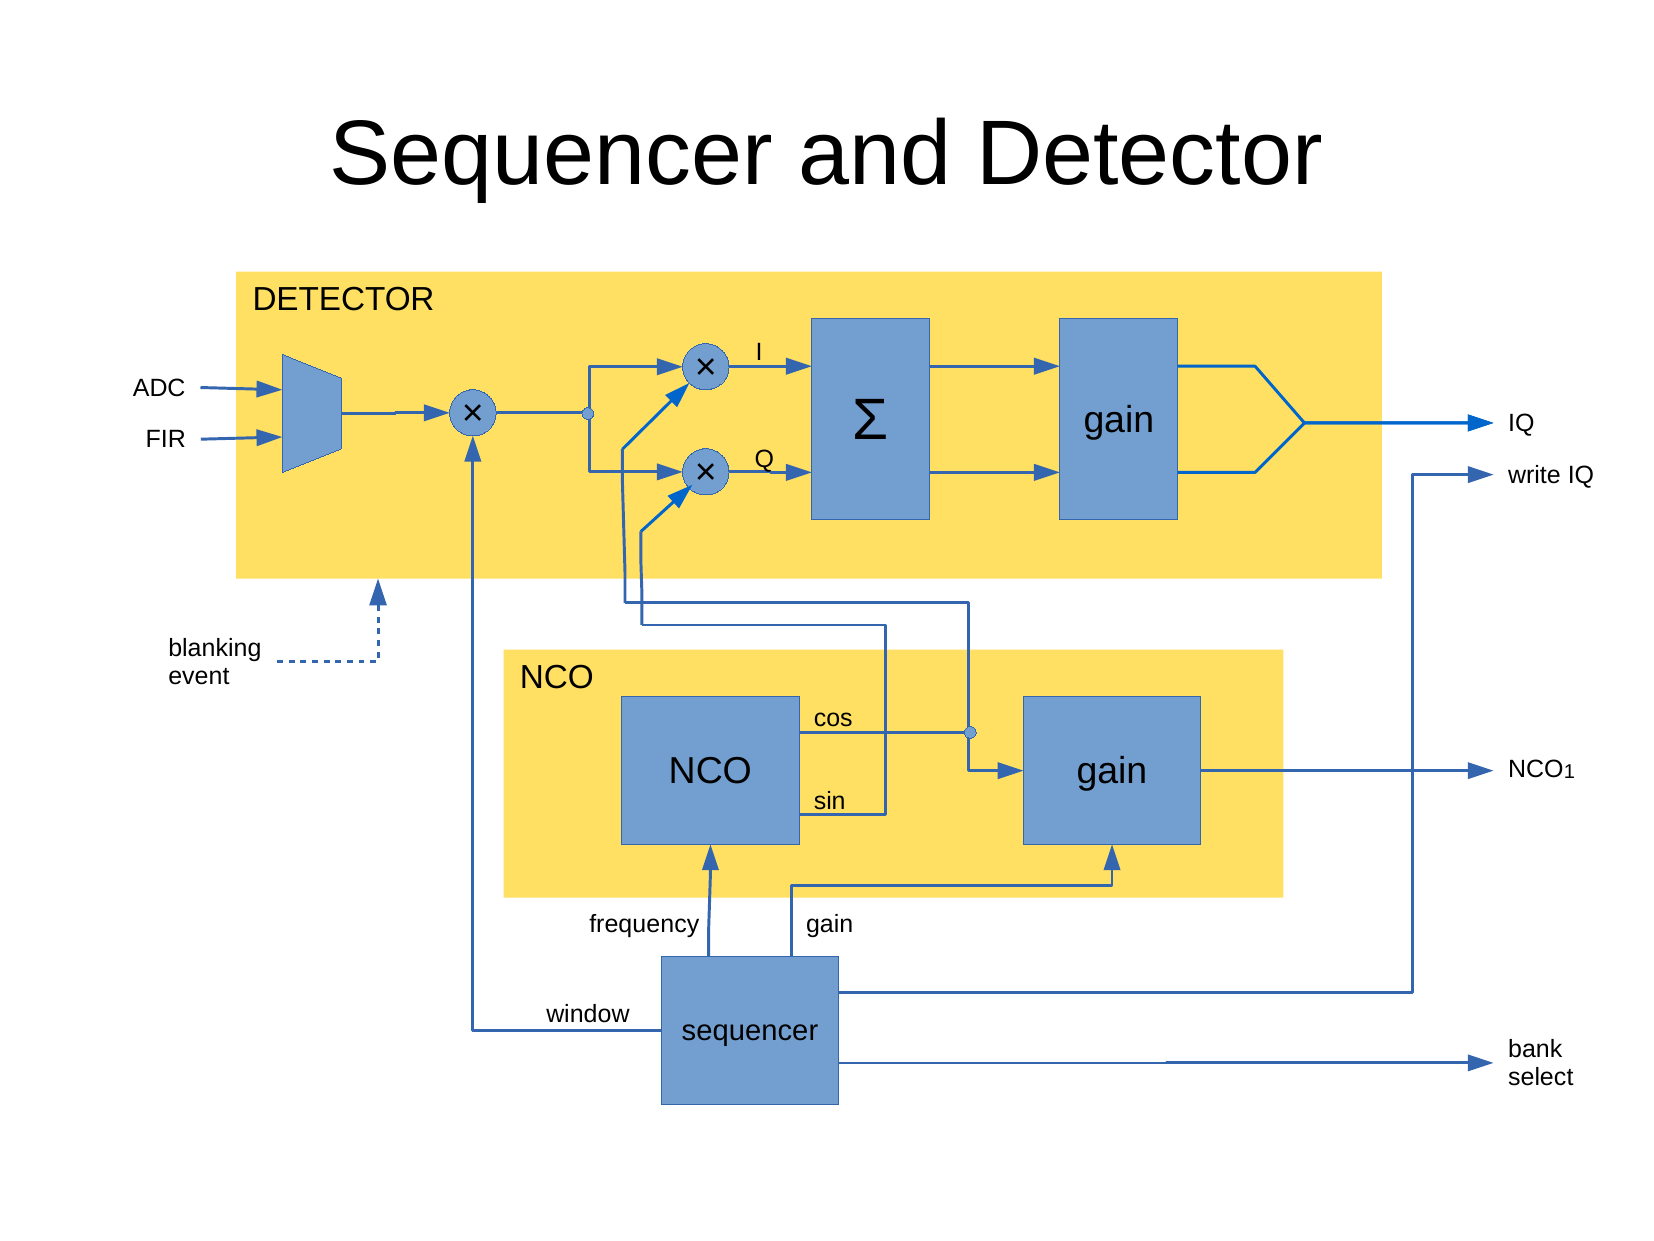

# Sequencer and Detector
DETECTOR
Σ
gain
I
×
ADC
×
IQ
FIR
Q
×
write IQ
blanking
event
NCO
NCO
cos
gain
NCO1
sin
frequency
gain
sequencer
window
bank
select